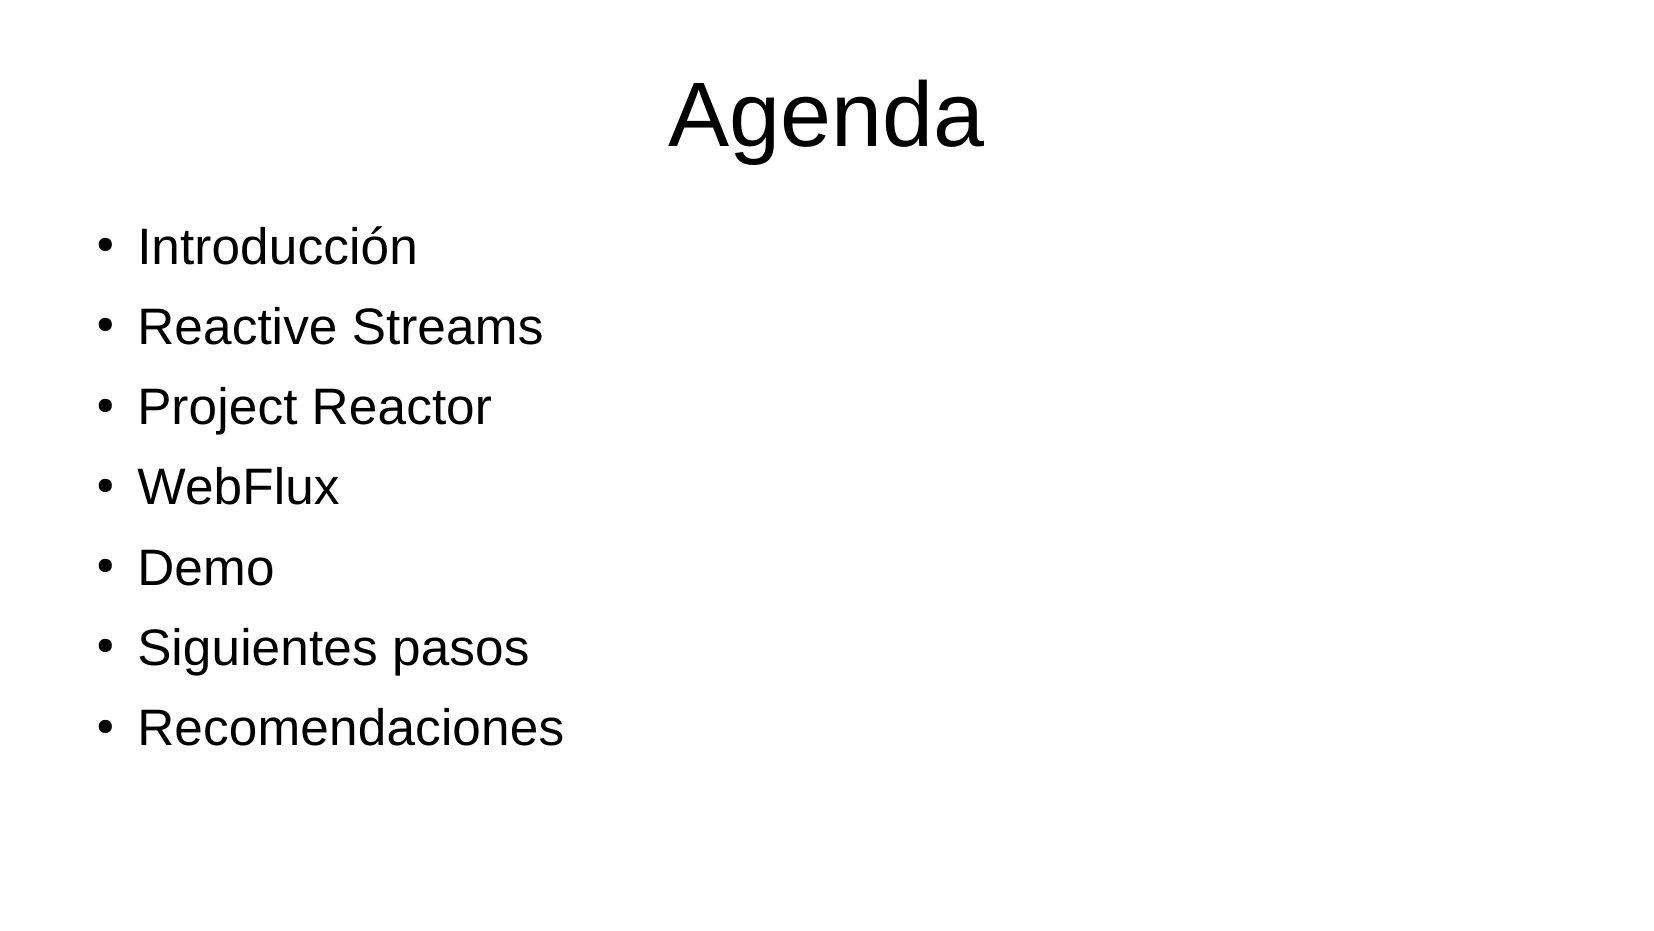

# Agenda
Introducción
Reactive Streams
Project Reactor
WebFlux
Demo
Siguientes pasos
Recomendaciones